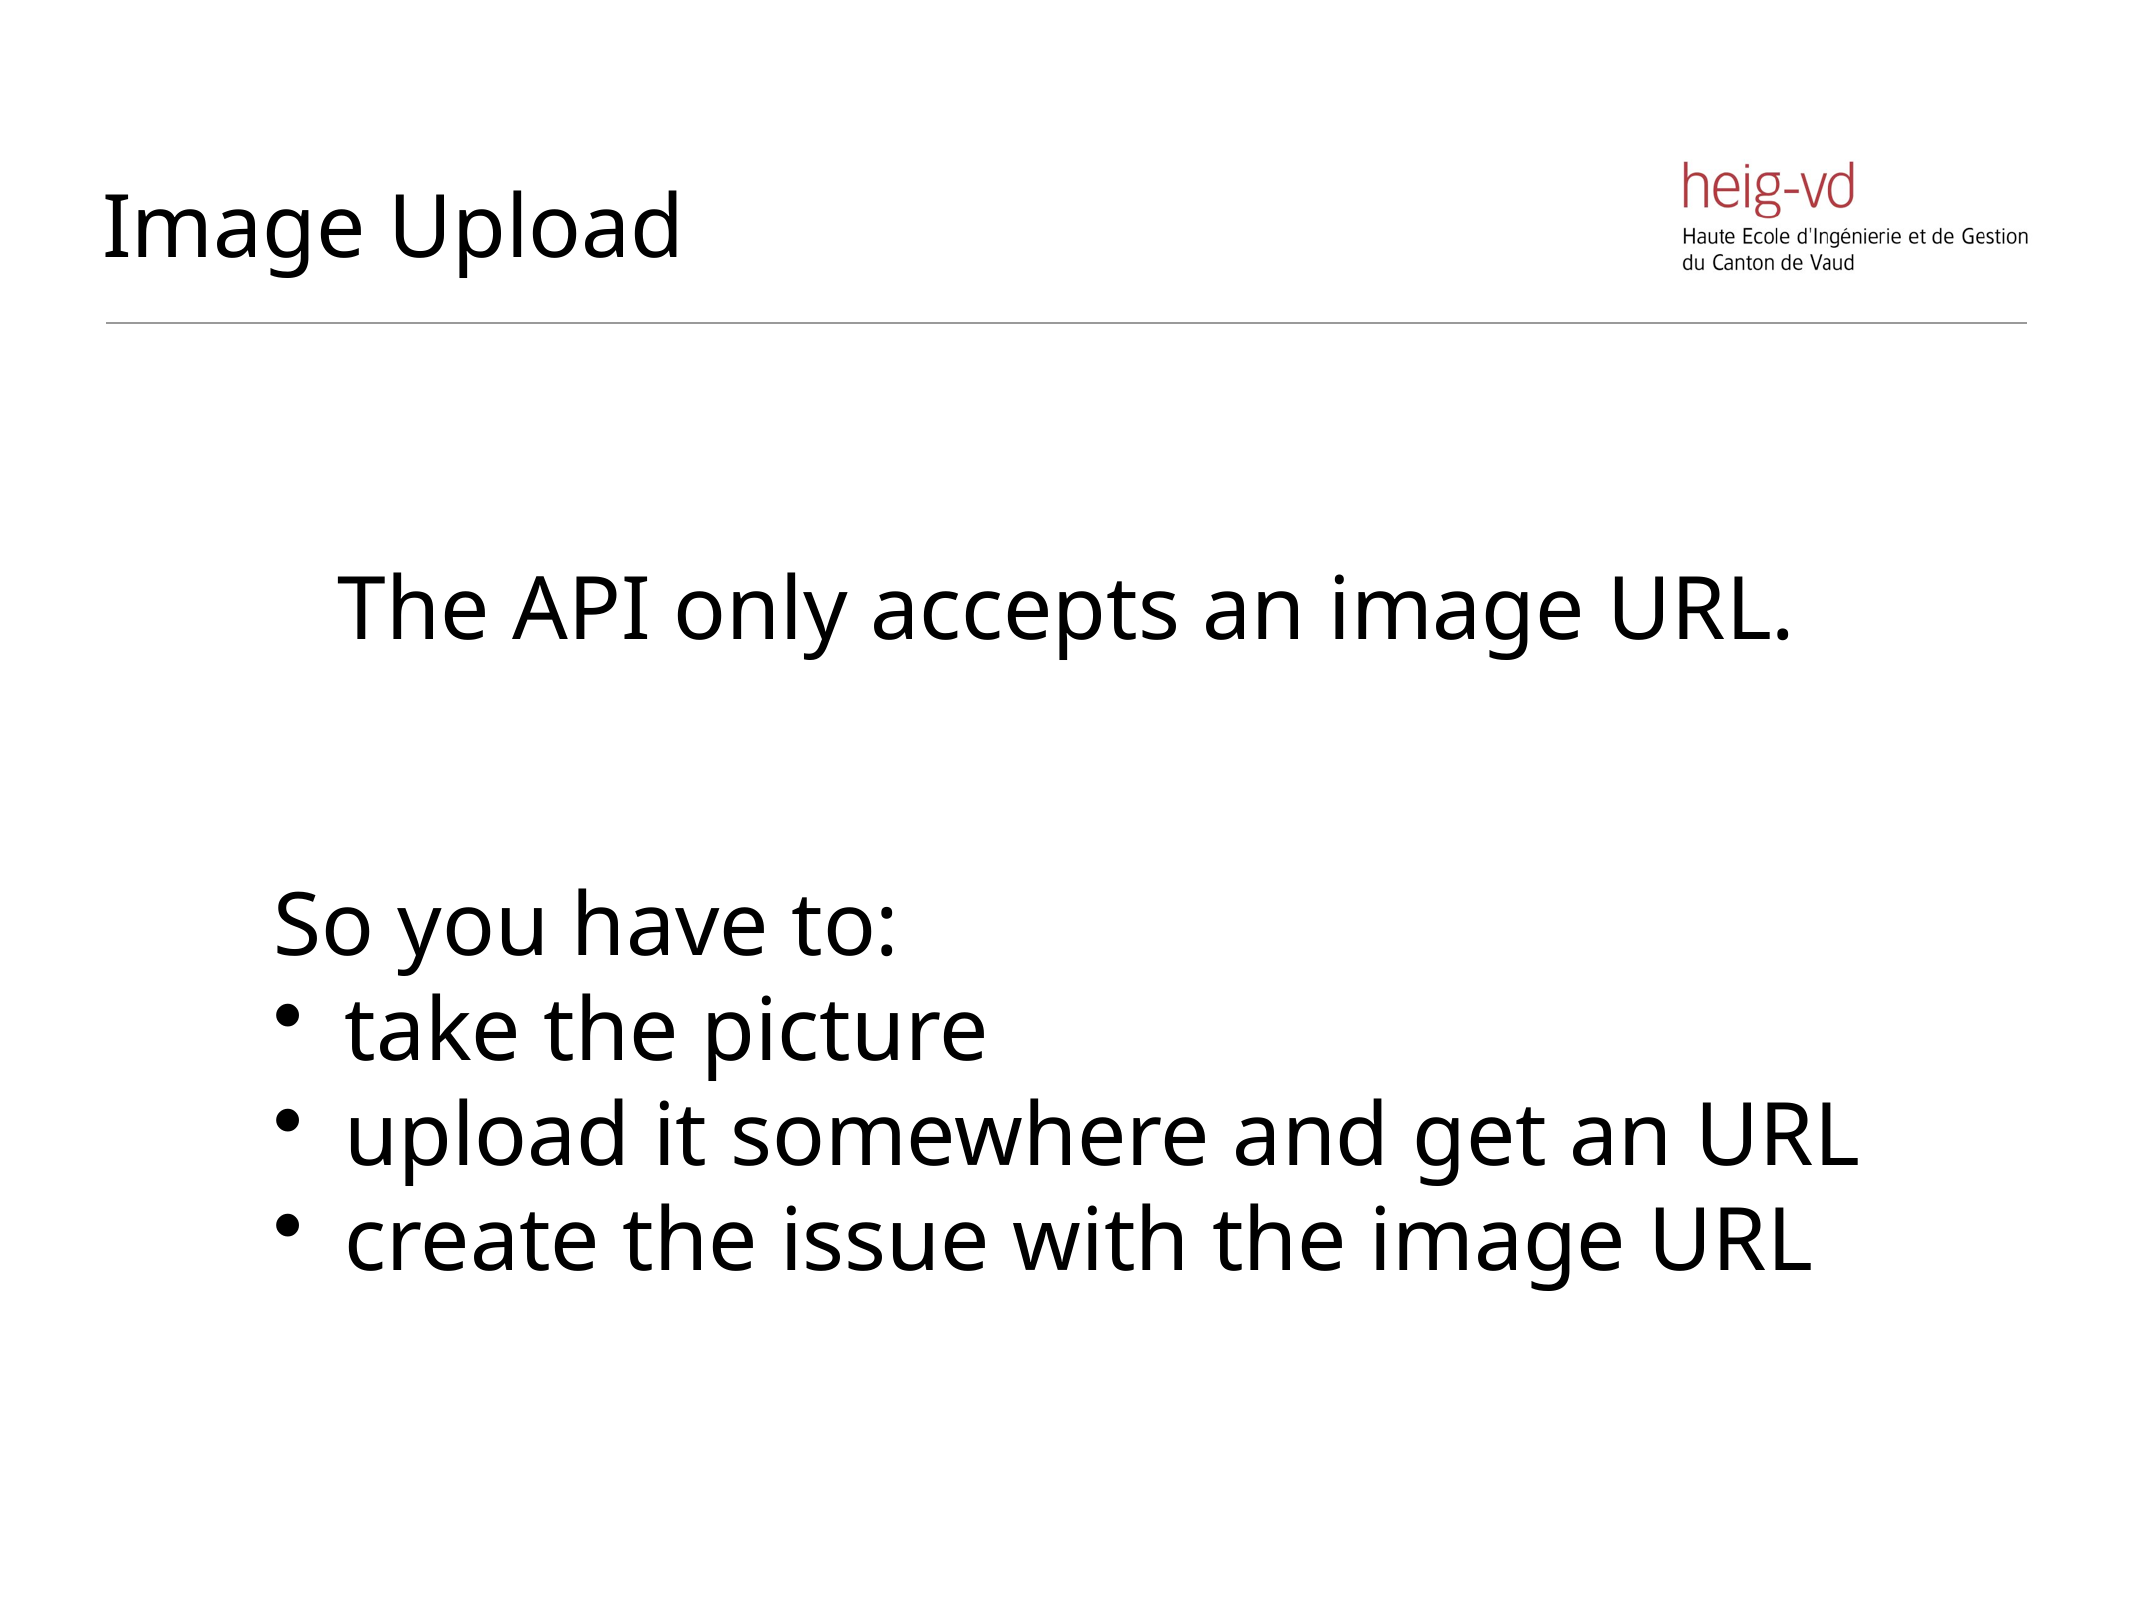

# Image Upload
The API only accepts an image URL.
So you have to:
take the picture
upload it somewhere and get an URL
create the issue with the image URL